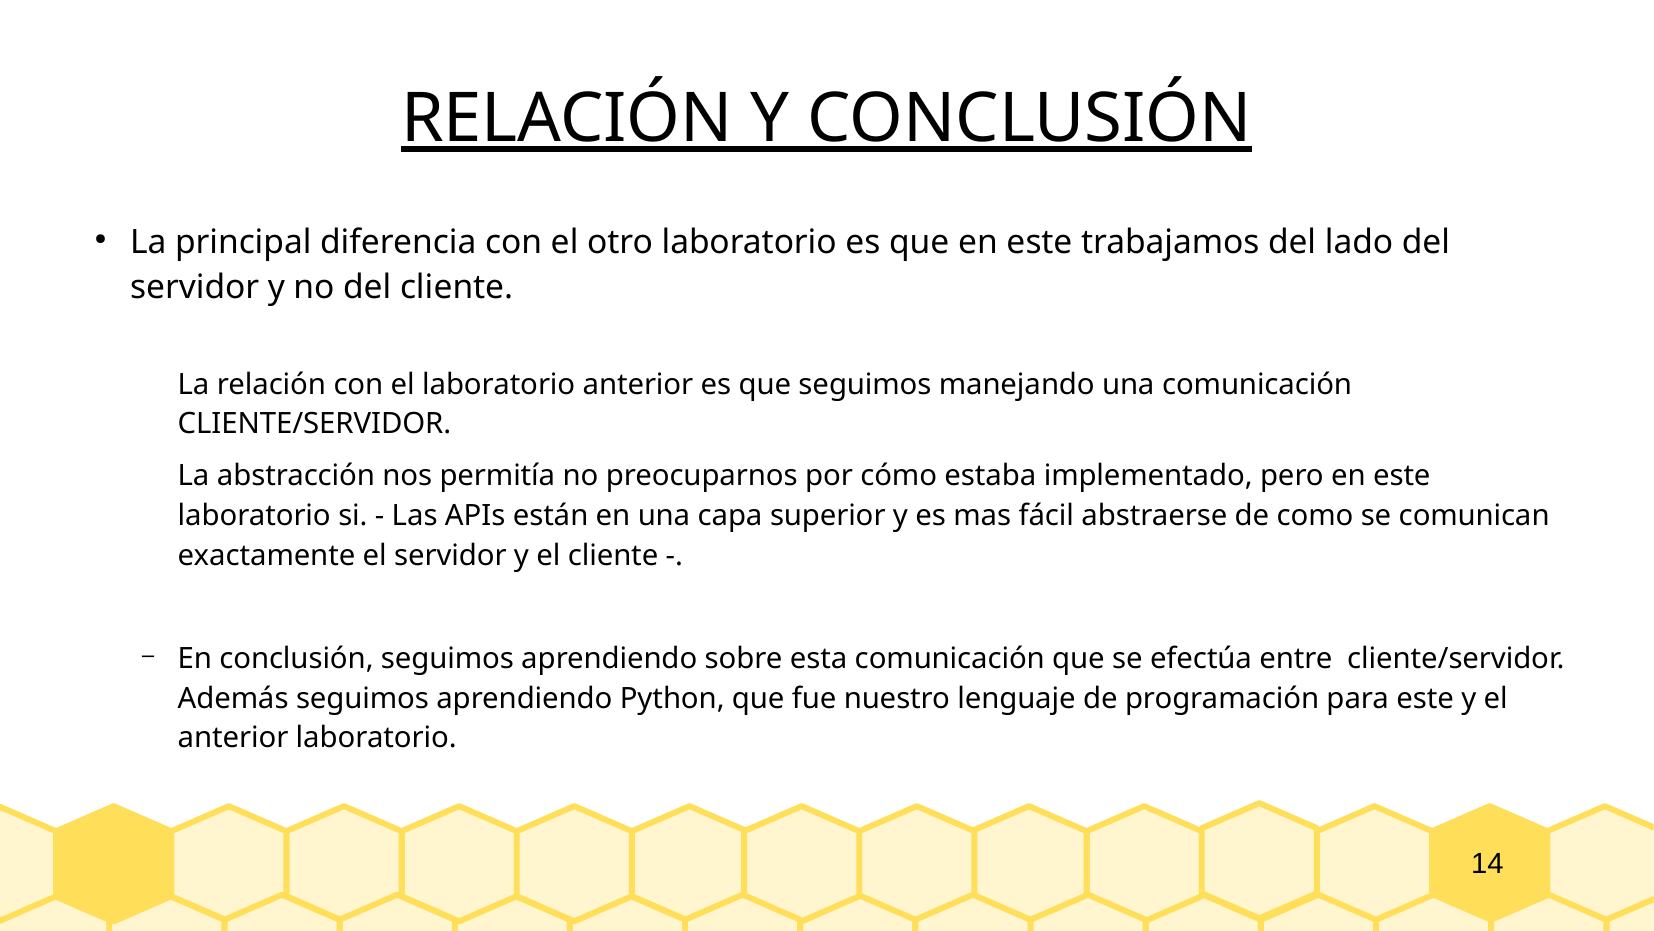

# RELACIÓN Y CONCLUSIÓN
La principal diferencia con el otro laboratorio es que en este trabajamos del lado del servidor y no del cliente.
La relación con el laboratorio anterior es que seguimos manejando una comunicación CLIENTE/SERVIDOR.
La abstracción nos permitía no preocuparnos por cómo estaba implementado, pero en este laboratorio si. - Las APIs están en una capa superior y es mas fácil abstraerse de como se comunican exactamente el servidor y el cliente -.
En conclusión, seguimos aprendiendo sobre esta comunicación que se efectúa entre cliente/servidor. Además seguimos aprendiendo Python, que fue nuestro lenguaje de programación para este y el anterior laboratorio.